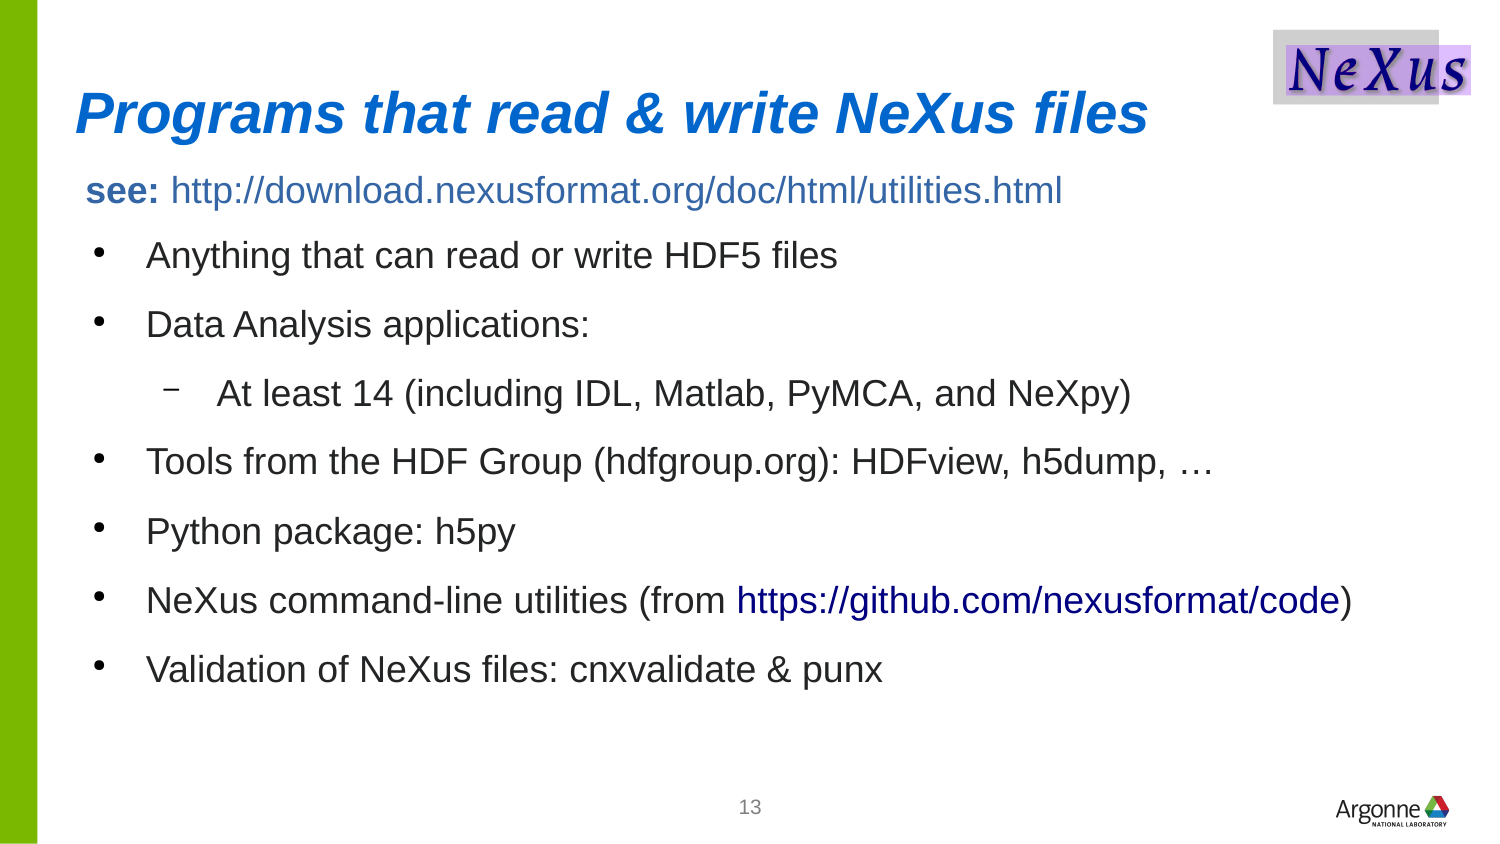

Programs that read & write NeXus files
#
 see: http://download.nexusformat.org/doc/html/utilities.html
Anything that can read or write HDF5 files
Data Analysis applications:
At least 14 (including IDL, Matlab, PyMCA, and NeXpy)
Tools from the HDF Group (hdfgroup.org): HDFview, h5dump, …
Python package: h5py
NeXus command-line utilities (from https://github.com/nexusformat/code)
Validation of NeXus files: cnxvalidate & punx